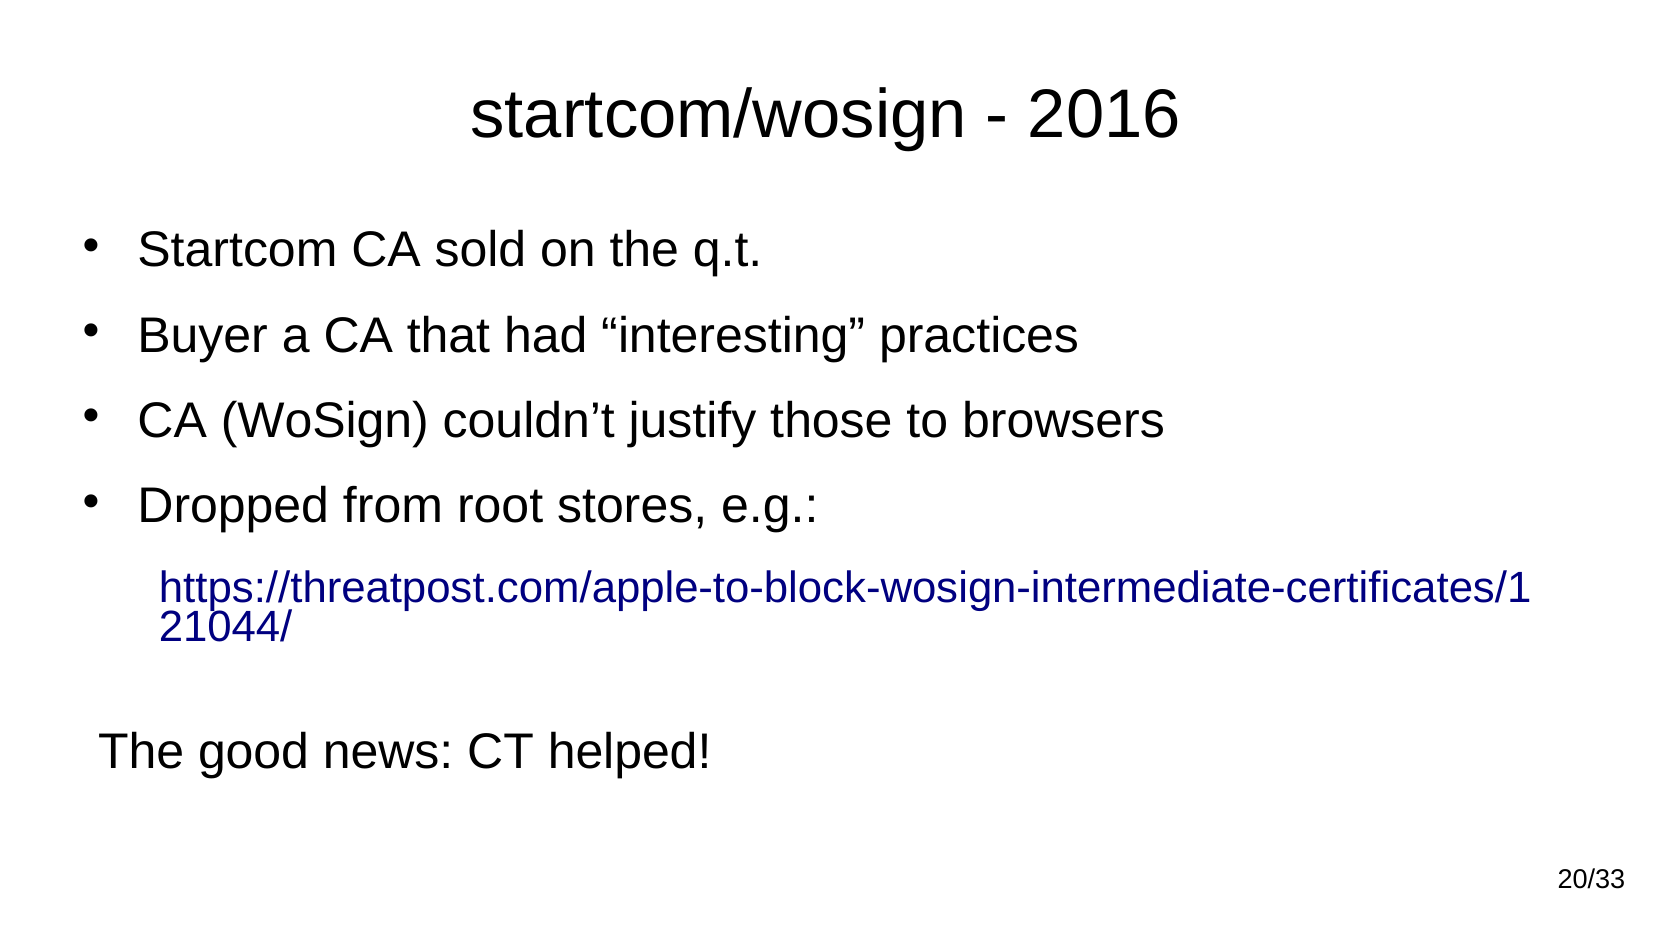

# startcom/wosign - 2016
Startcom CA sold on the q.t.
Buyer a CA that had “interesting” practices
CA (WoSign) couldn’t justify those to browsers
Dropped from root stores, e.g.:
https://threatpost.com/apple-to-block-wosign-intermediate-certificates/121044/
 The good news: CT helped!